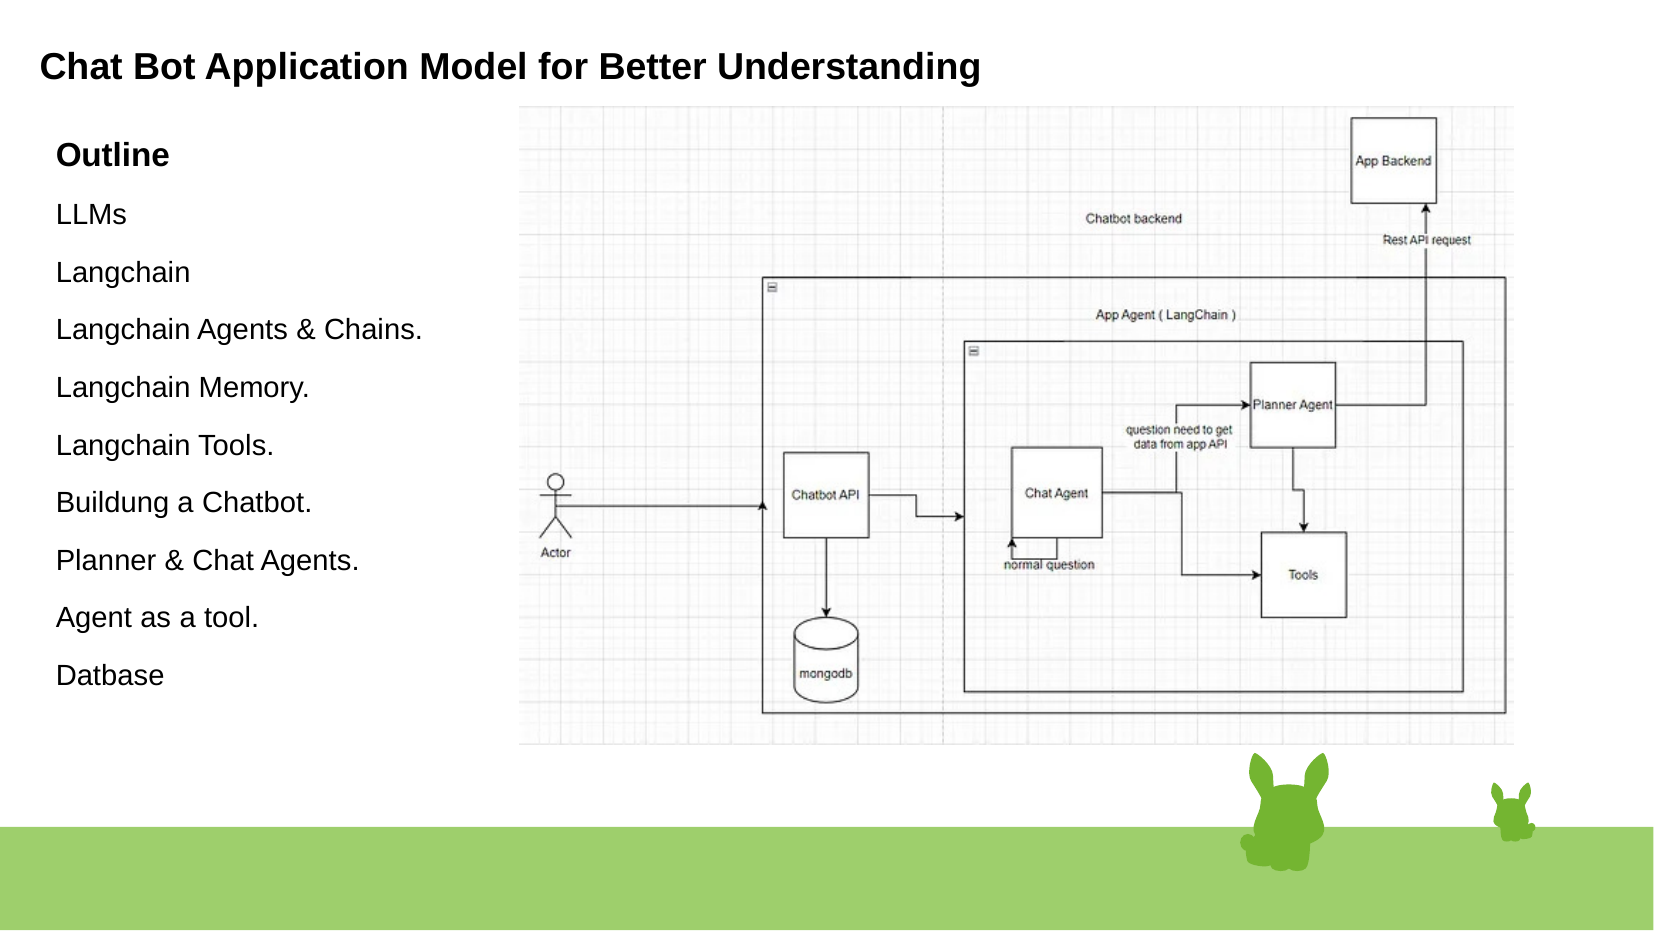

Chat Bot Application Model for Better Understanding
Outline
LLMs
Langchain
Langchain Agents & Chains.
Langchain Memory.
Langchain Tools.
Buildung a Chatbot.
Planner & Chat Agents.
Agent as a tool.
Datbase